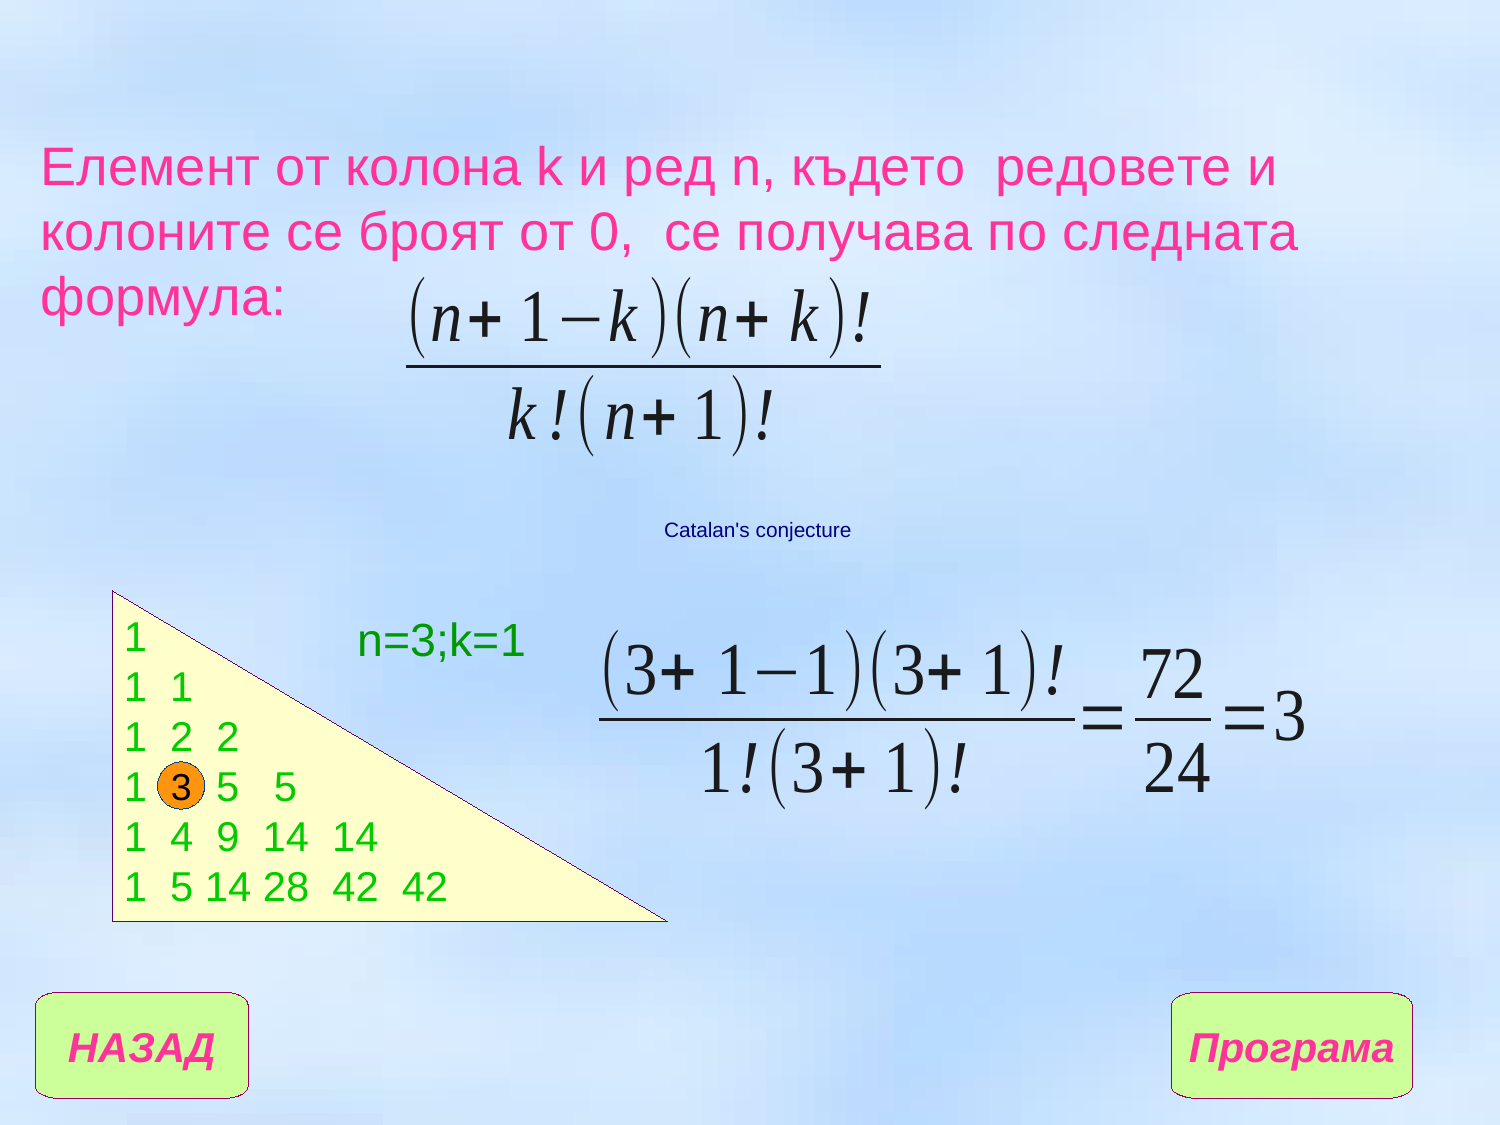

Елемент от колона k и ред n, където редовете и колоните се броят от 0, се получава по следната формула:
Catalan's conjecture
1
1 1
1 2 2
1 5 5
1 4 9 14 14
1 5 14 28 42 42
n=3;k=1
3
НАЗАД
Програма